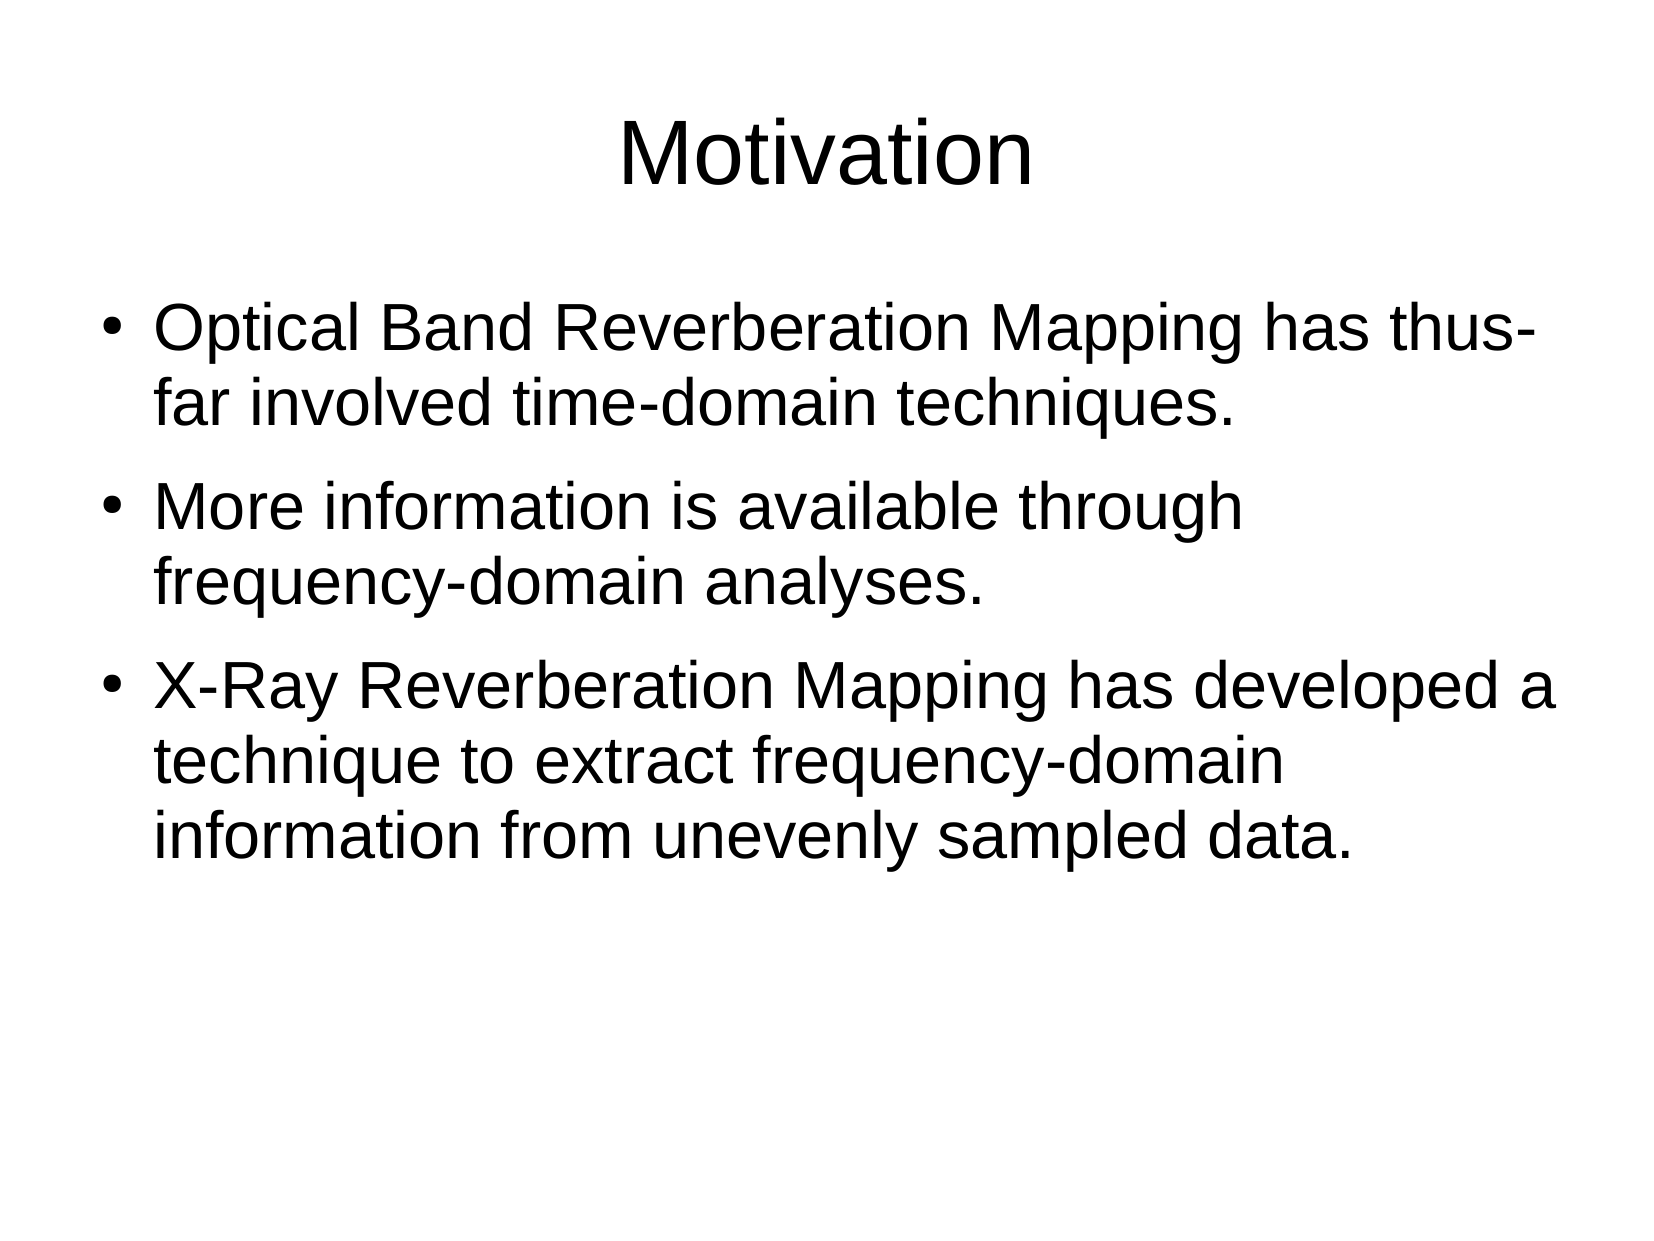

# Motivation
Optical Band Reverberation Mapping has thus-far involved time-domain techniques.
More information is available through frequency-domain analyses.
X-Ray Reverberation Mapping has developed a technique to extract frequency-domain information from unevenly sampled data.